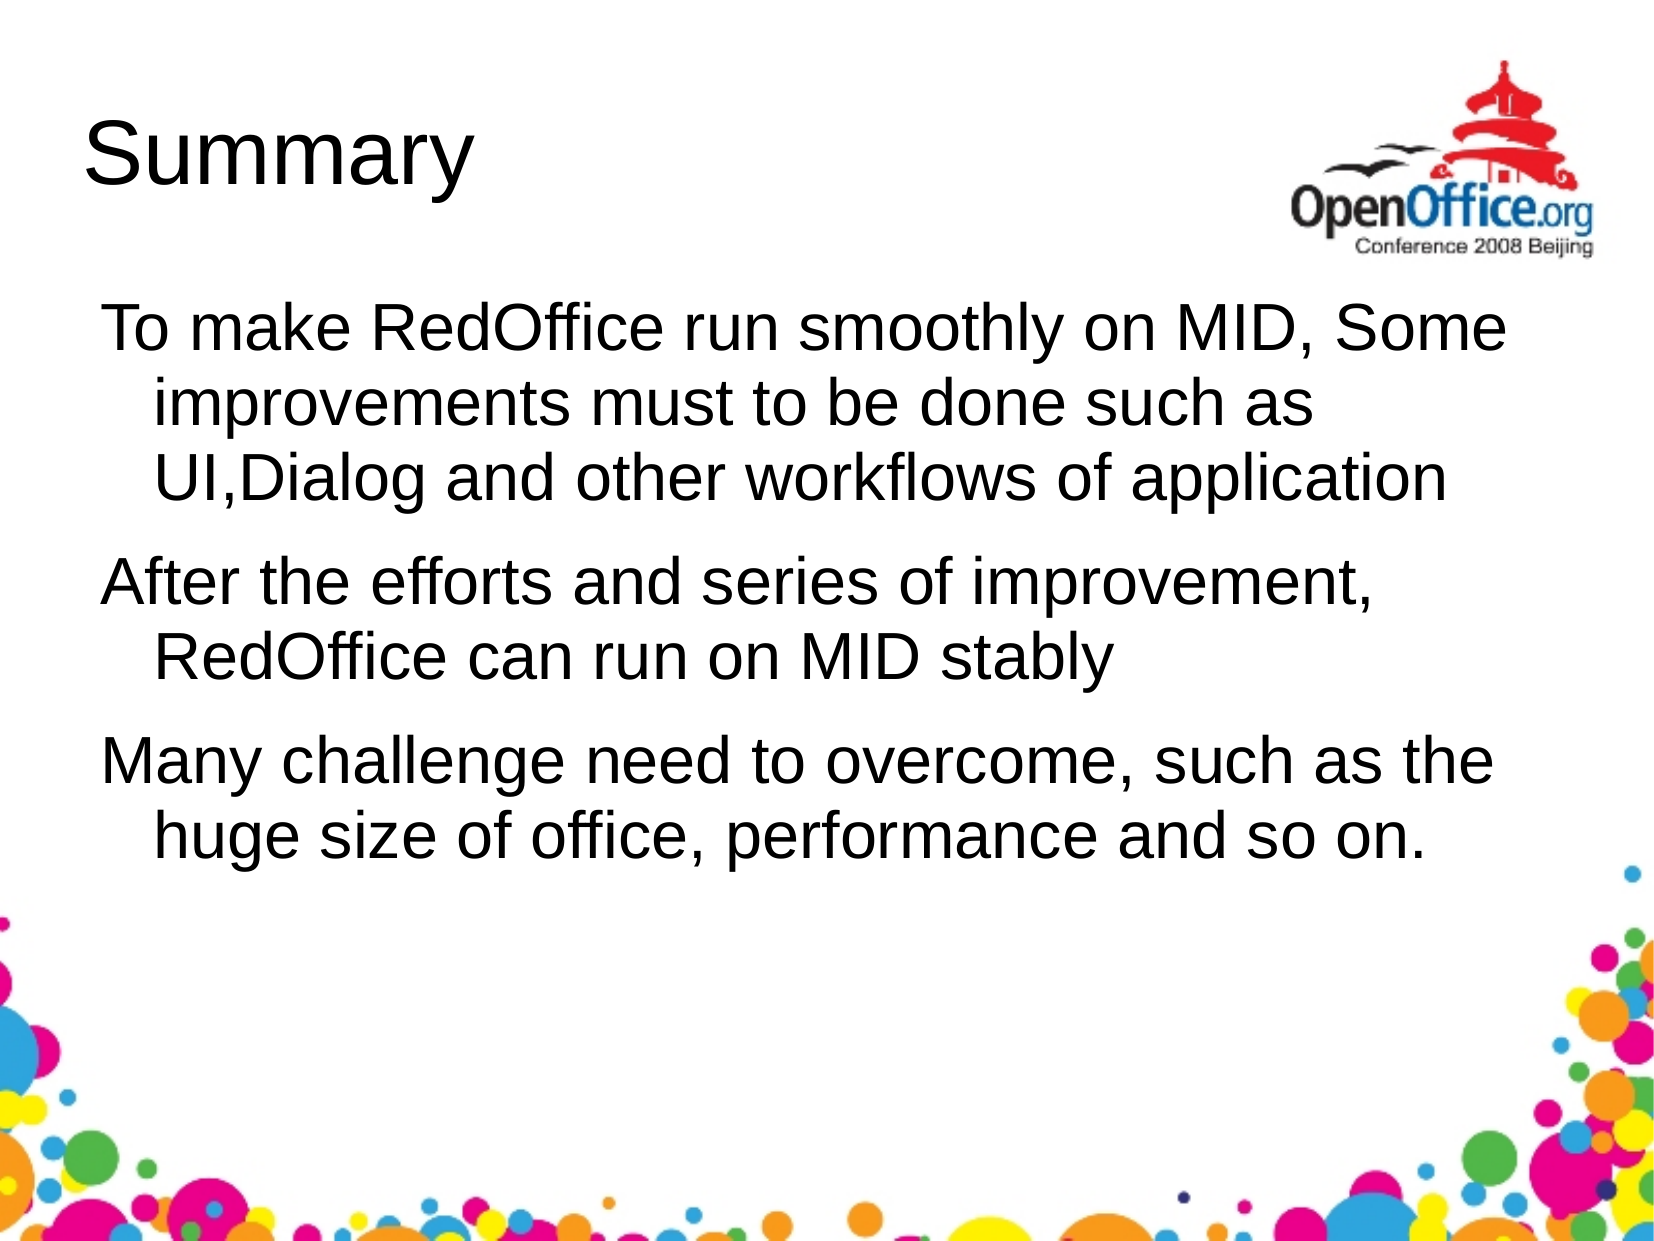

# Summary
To make RedOffice run smoothly on MID, Some improvements must to be done such as UI,Dialog and other workflows of application
After the efforts and series of improvement, RedOffice can run on MID stably
Many challenge need to overcome, such as the huge size of office, performance and so on.